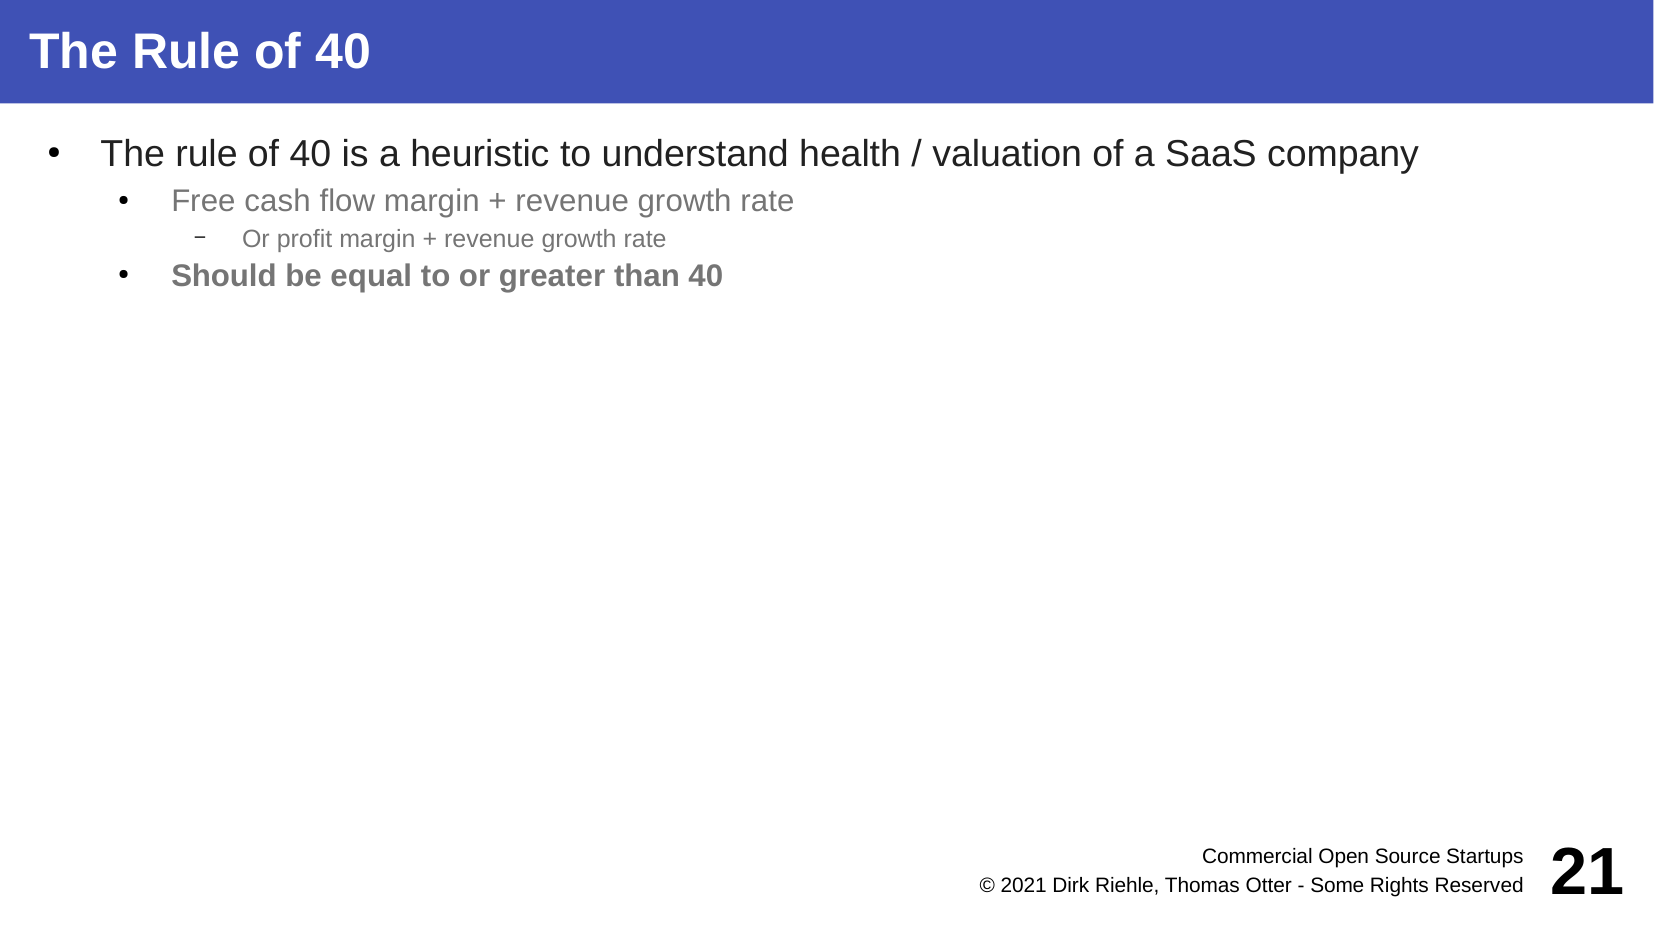

# The Rule of 40
The rule of 40 is a heuristic to understand health / valuation of a SaaS company
Free cash flow margin + revenue growth rate
Or profit margin + revenue growth rate
Should be equal to or greater than 40
Commercial Open Source Startups
21
© 2021 Dirk Riehle, Thomas Otter - Some Rights Reserved